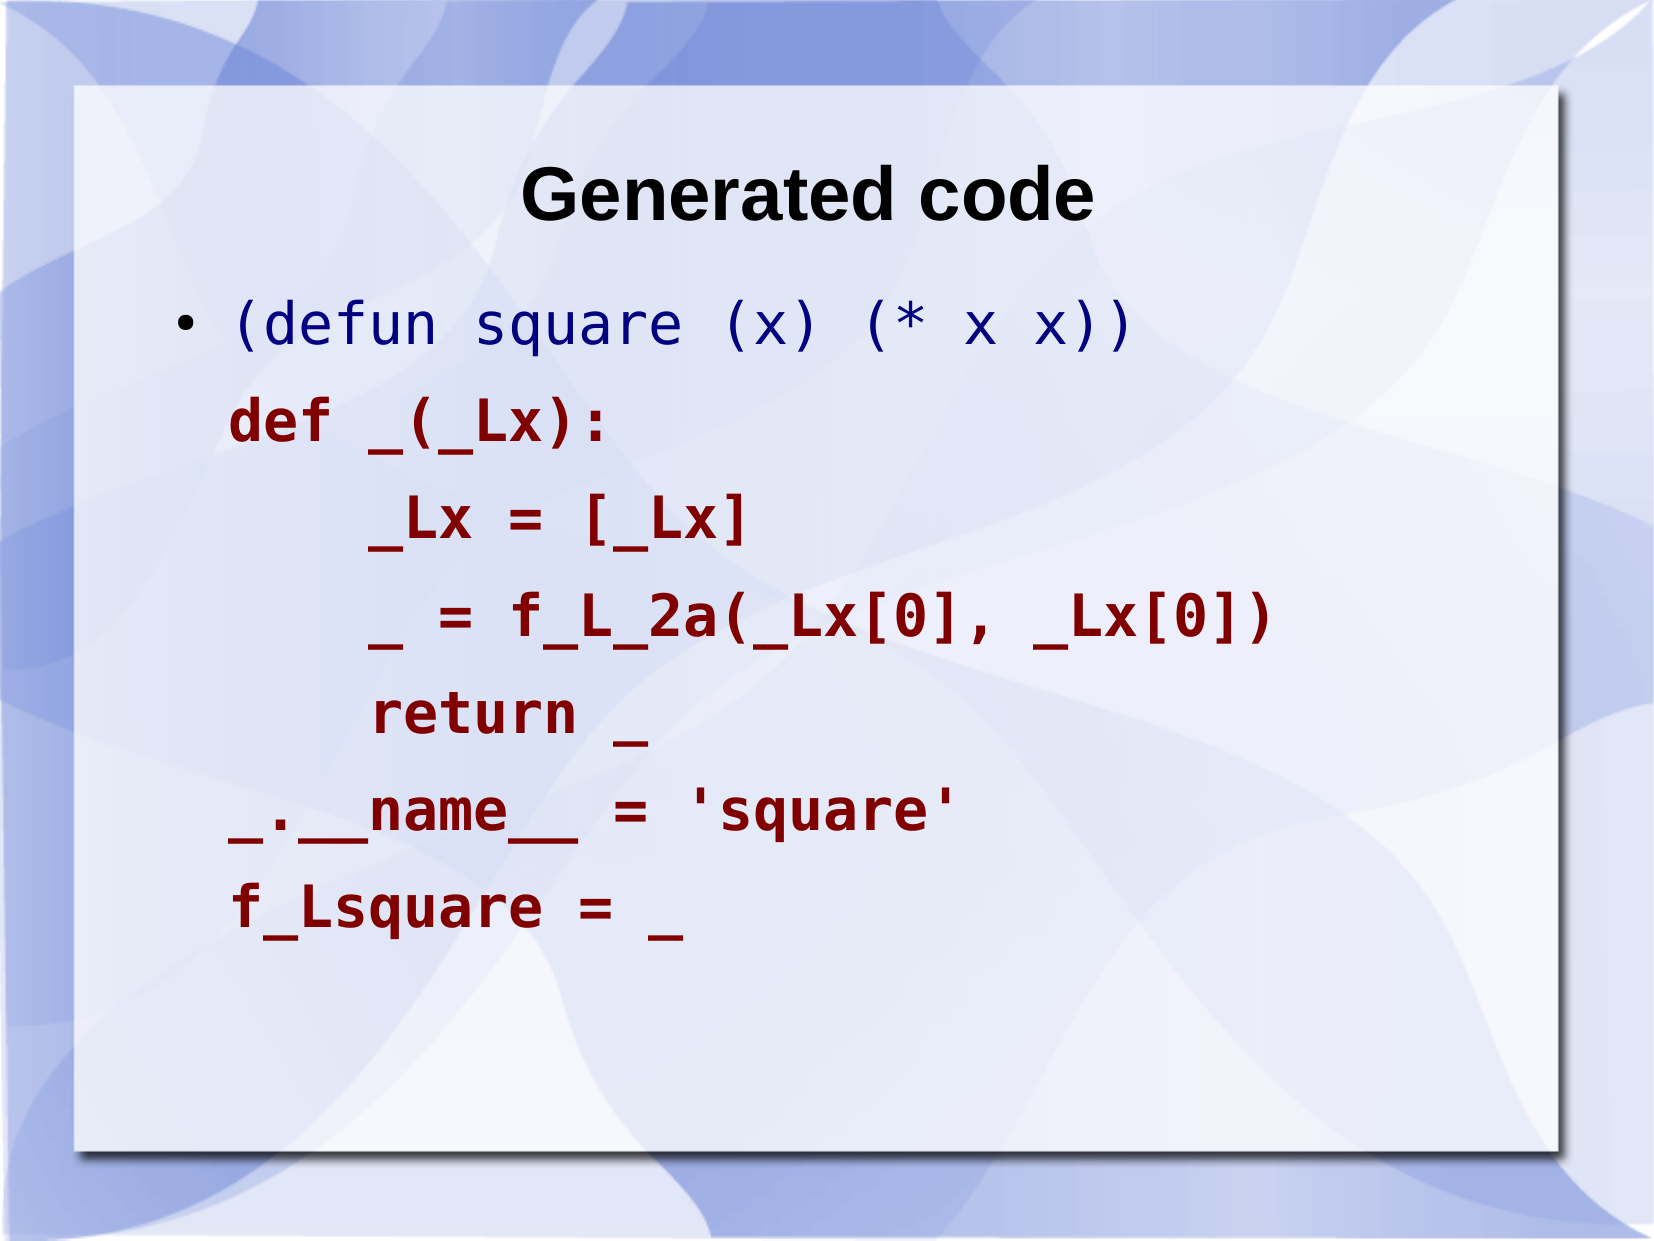

# Generated code
(defun square (x) (* x x))
def _(_Lx):
 _Lx = [_Lx]
 _ = f_L_2a(_Lx[0], _Lx[0])
 return _
_.__name__ = 'square'
f_Lsquare = _